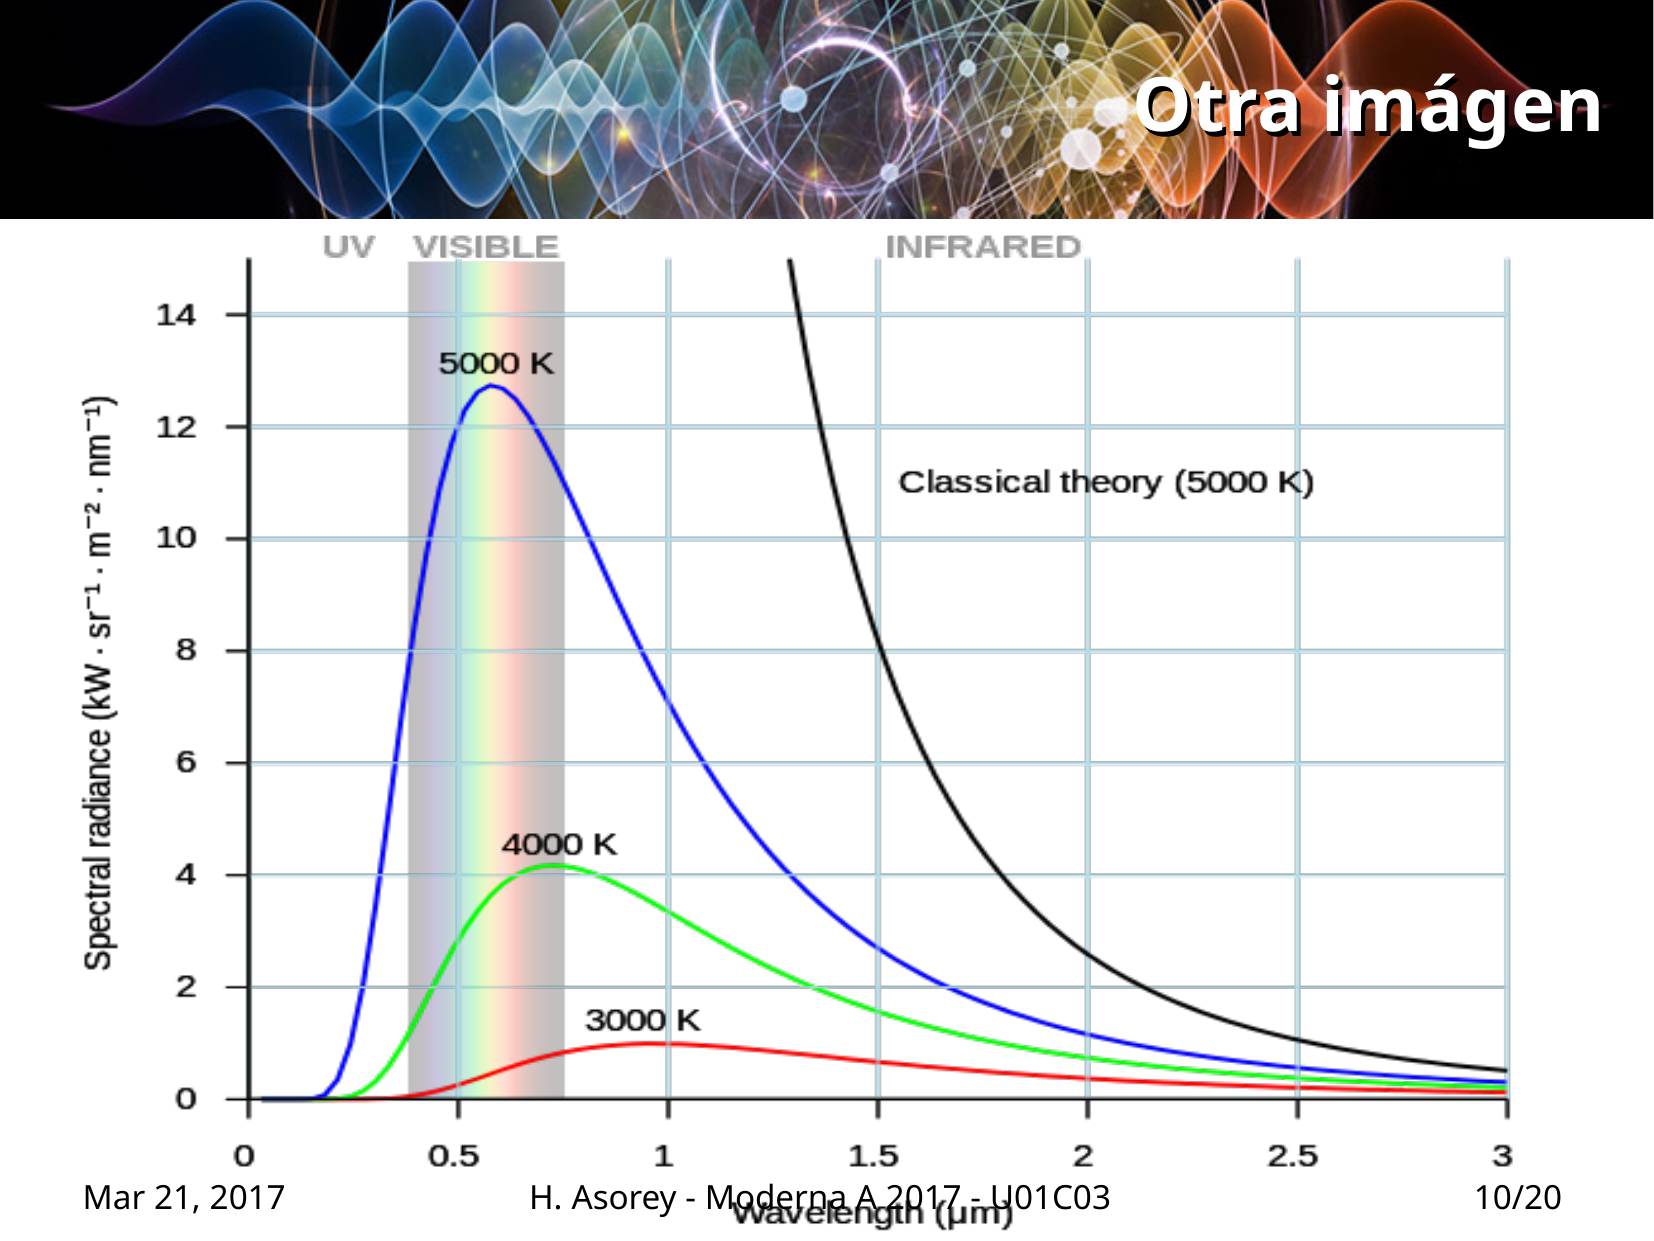

# Otra imágen
Mar 21, 2017
H. Asorey - Moderna A 2017 - U01C03
10